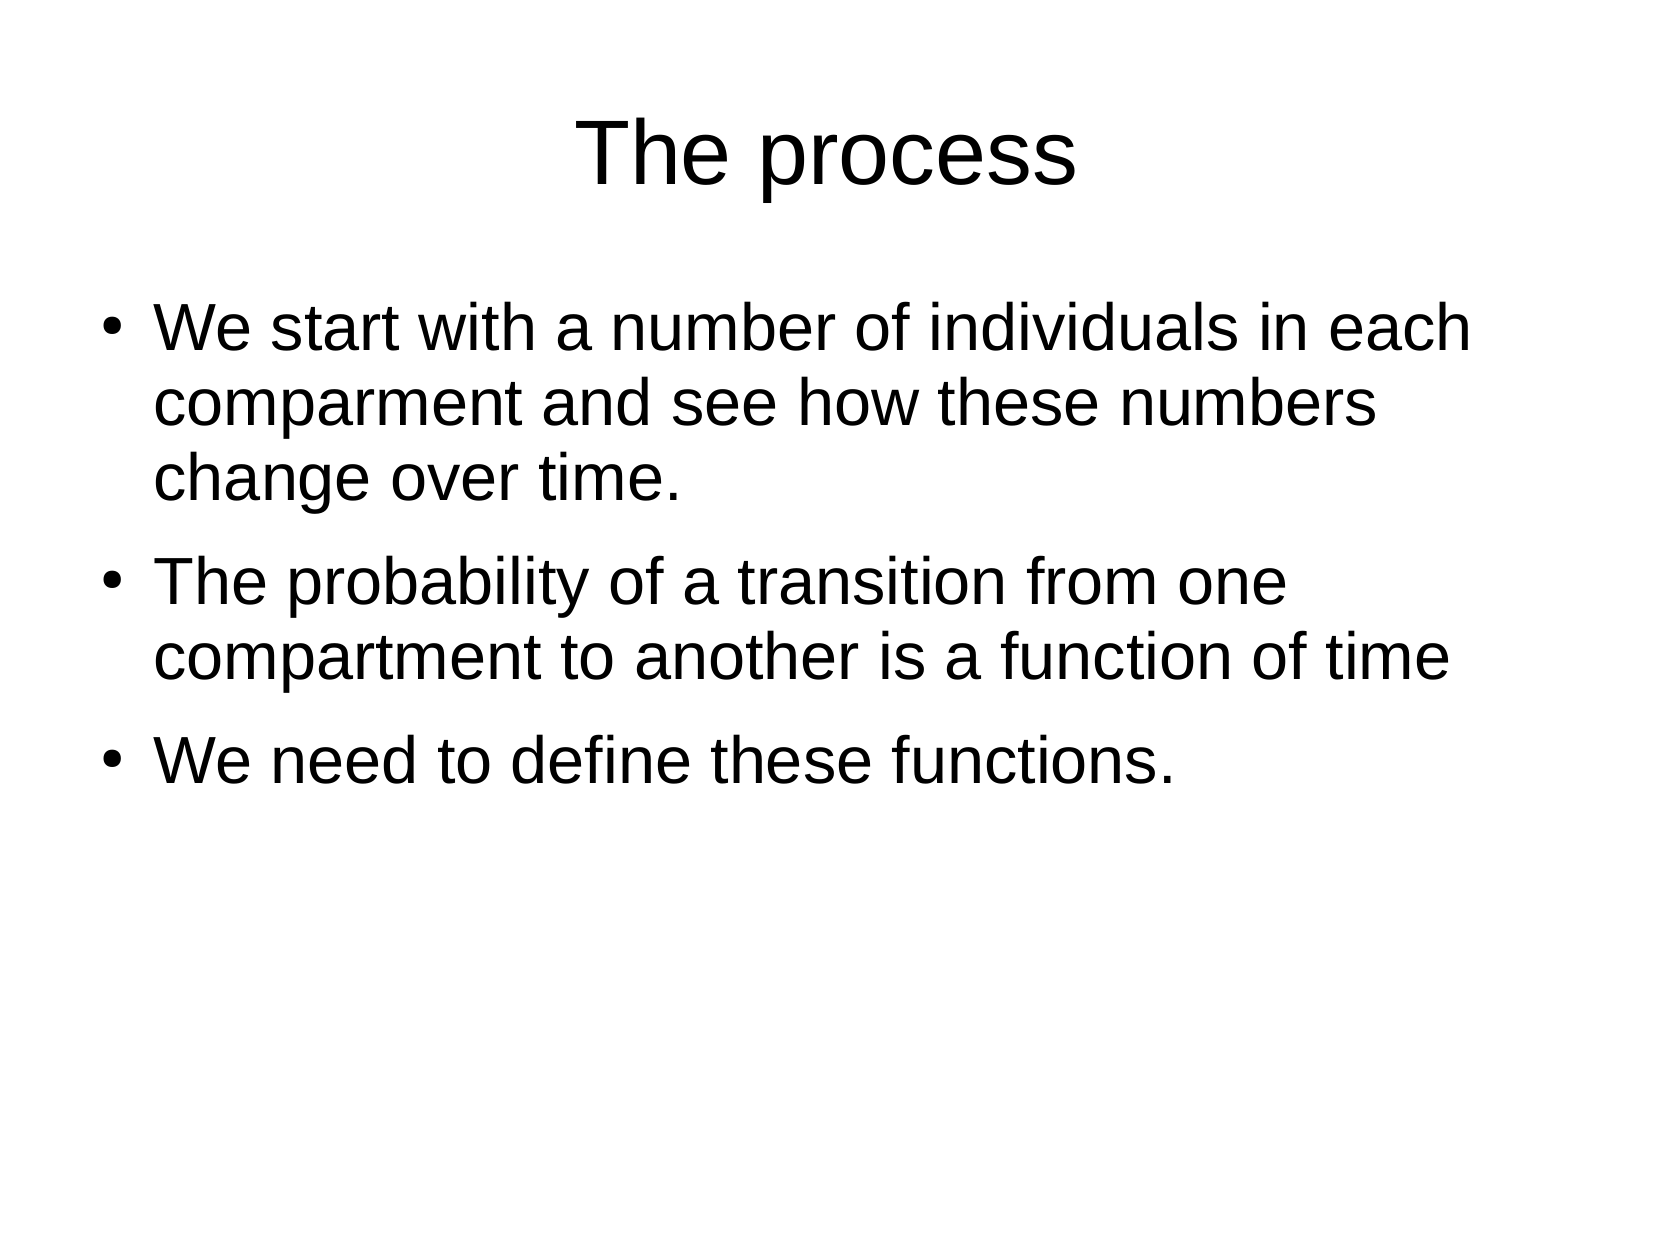

# The process
We start with a number of individuals in each comparment and see how these numbers change over time.
The probability of a transition from one compartment to another is a function of time
We need to define these functions.